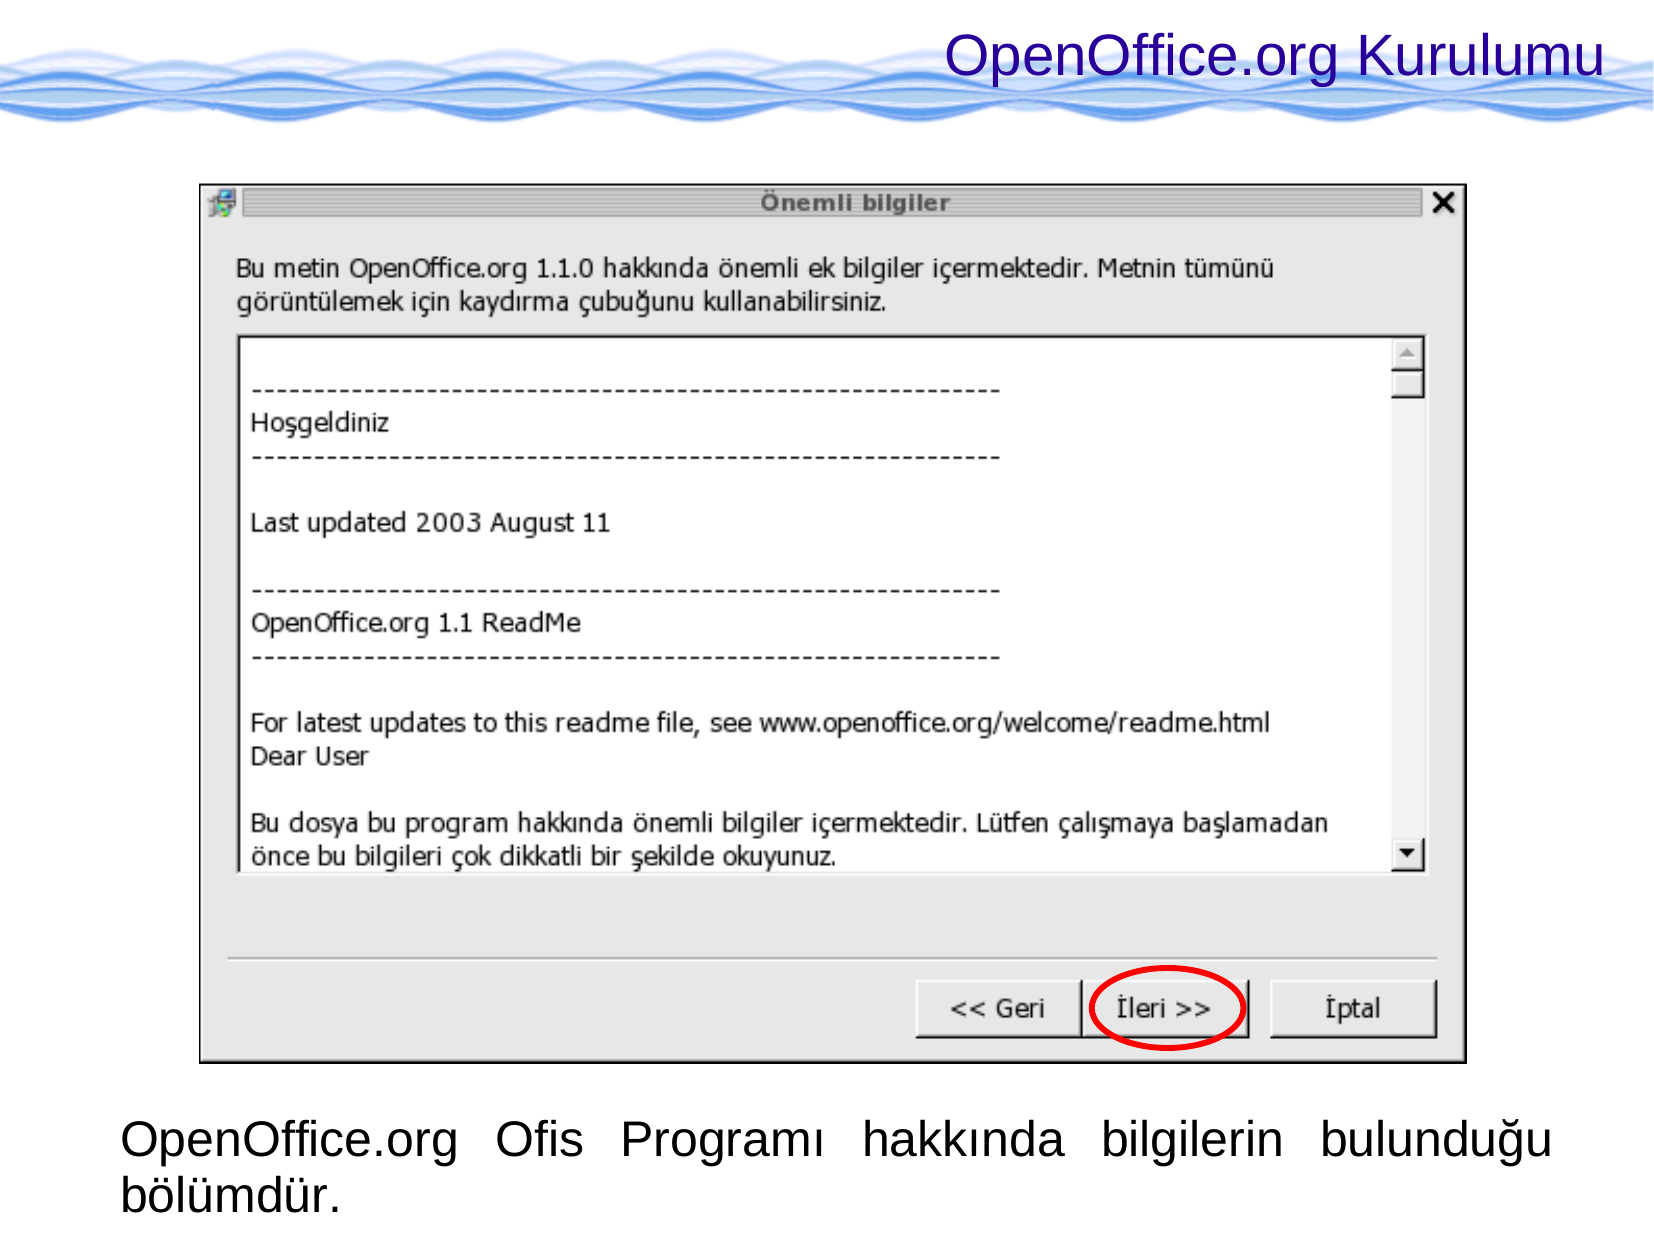

OpenOffice.org Kurulumu
OpenOffice.org Ofis Programı hakkında bilgilerin bulunduğu bölümdür.